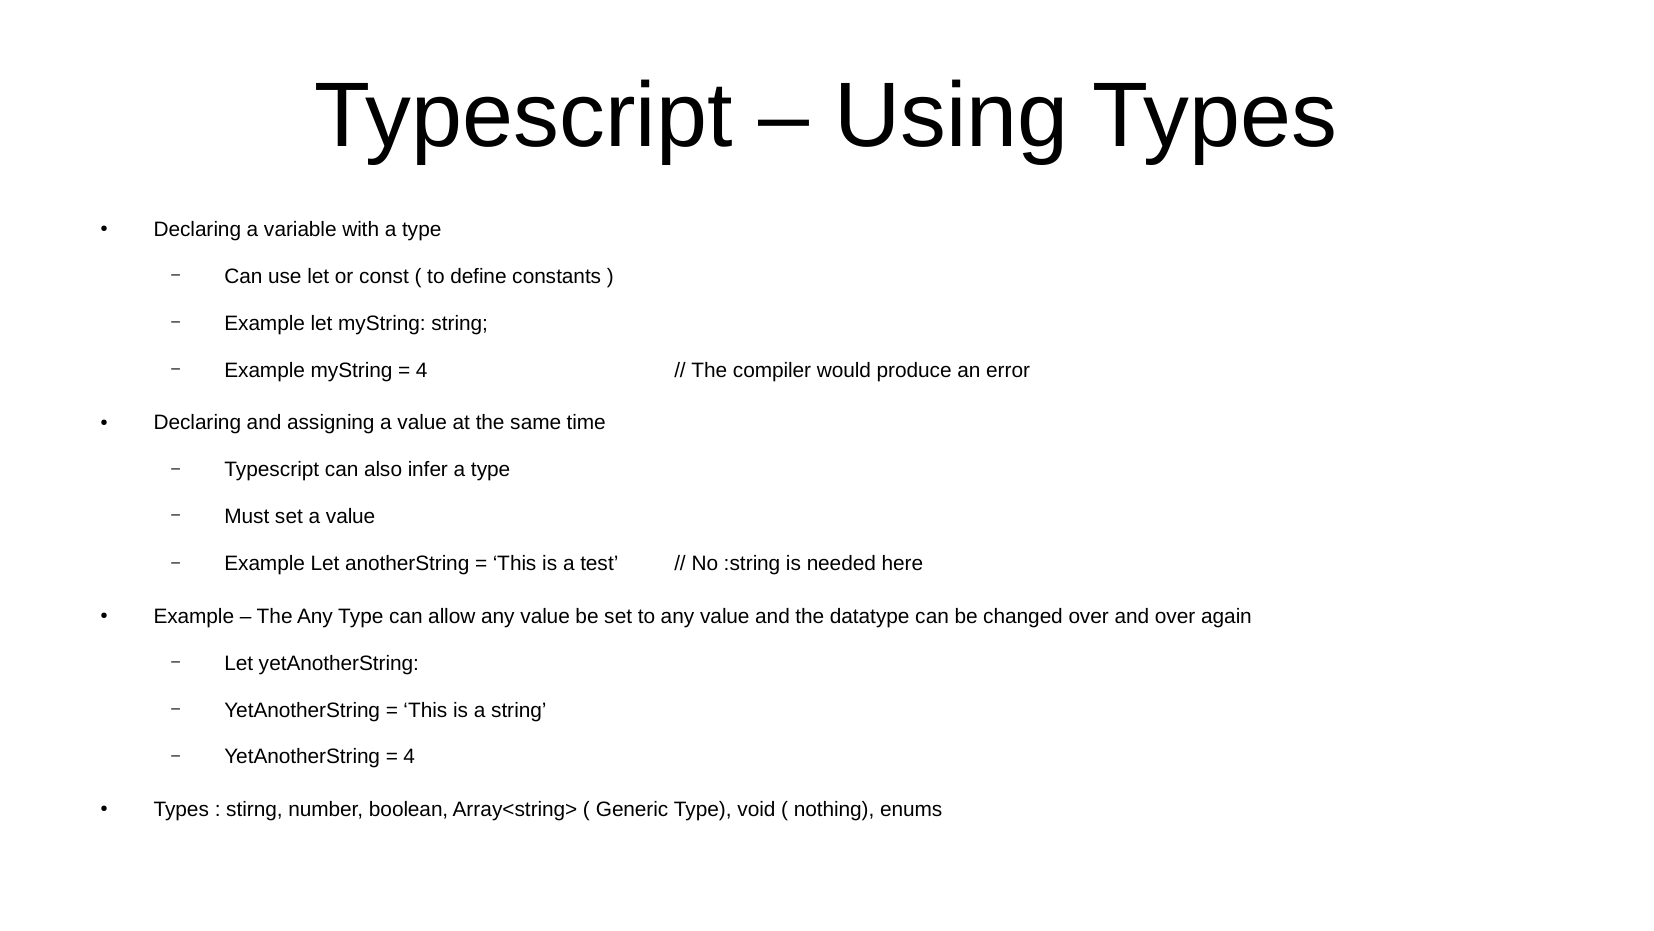

# Typescript – Using Types
Declaring a variable with a type
Can use let or const ( to define constants )
Example let myString: string;
Example myString = 4				// The compiler would produce an error
Declaring and assigning a value at the same time
Typescript can also infer a type
Must set a value
Example Let anotherString = ‘This is a test’	// No :string is needed here
Example – The Any Type can allow any value be set to any value and the datatype can be changed over and over again
Let yetAnotherString:
YetAnotherString = ‘This is a string’
YetAnotherString = 4
Types : stirng, number, boolean, Array<string> ( Generic Type), void ( nothing), enums